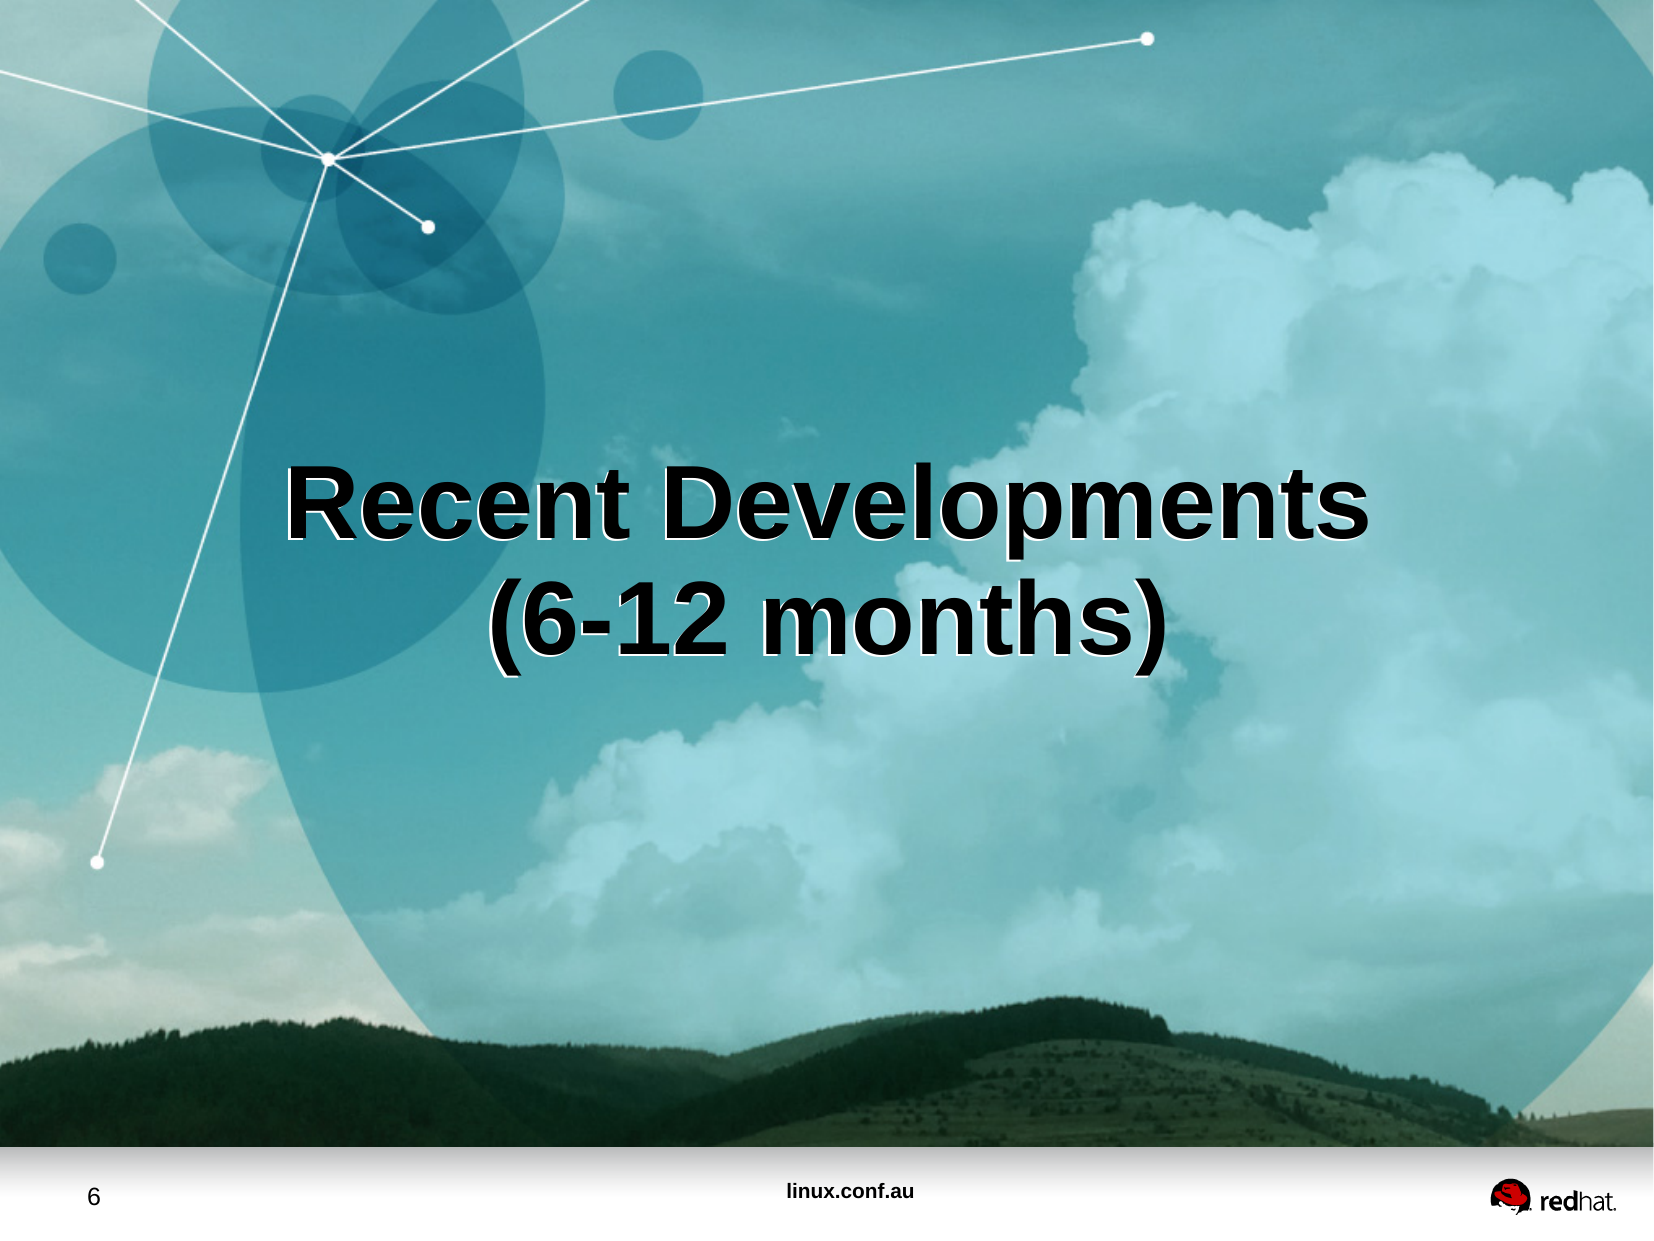

Recent Developments
(6-12 months)
# Recent Developments (6-12 months)